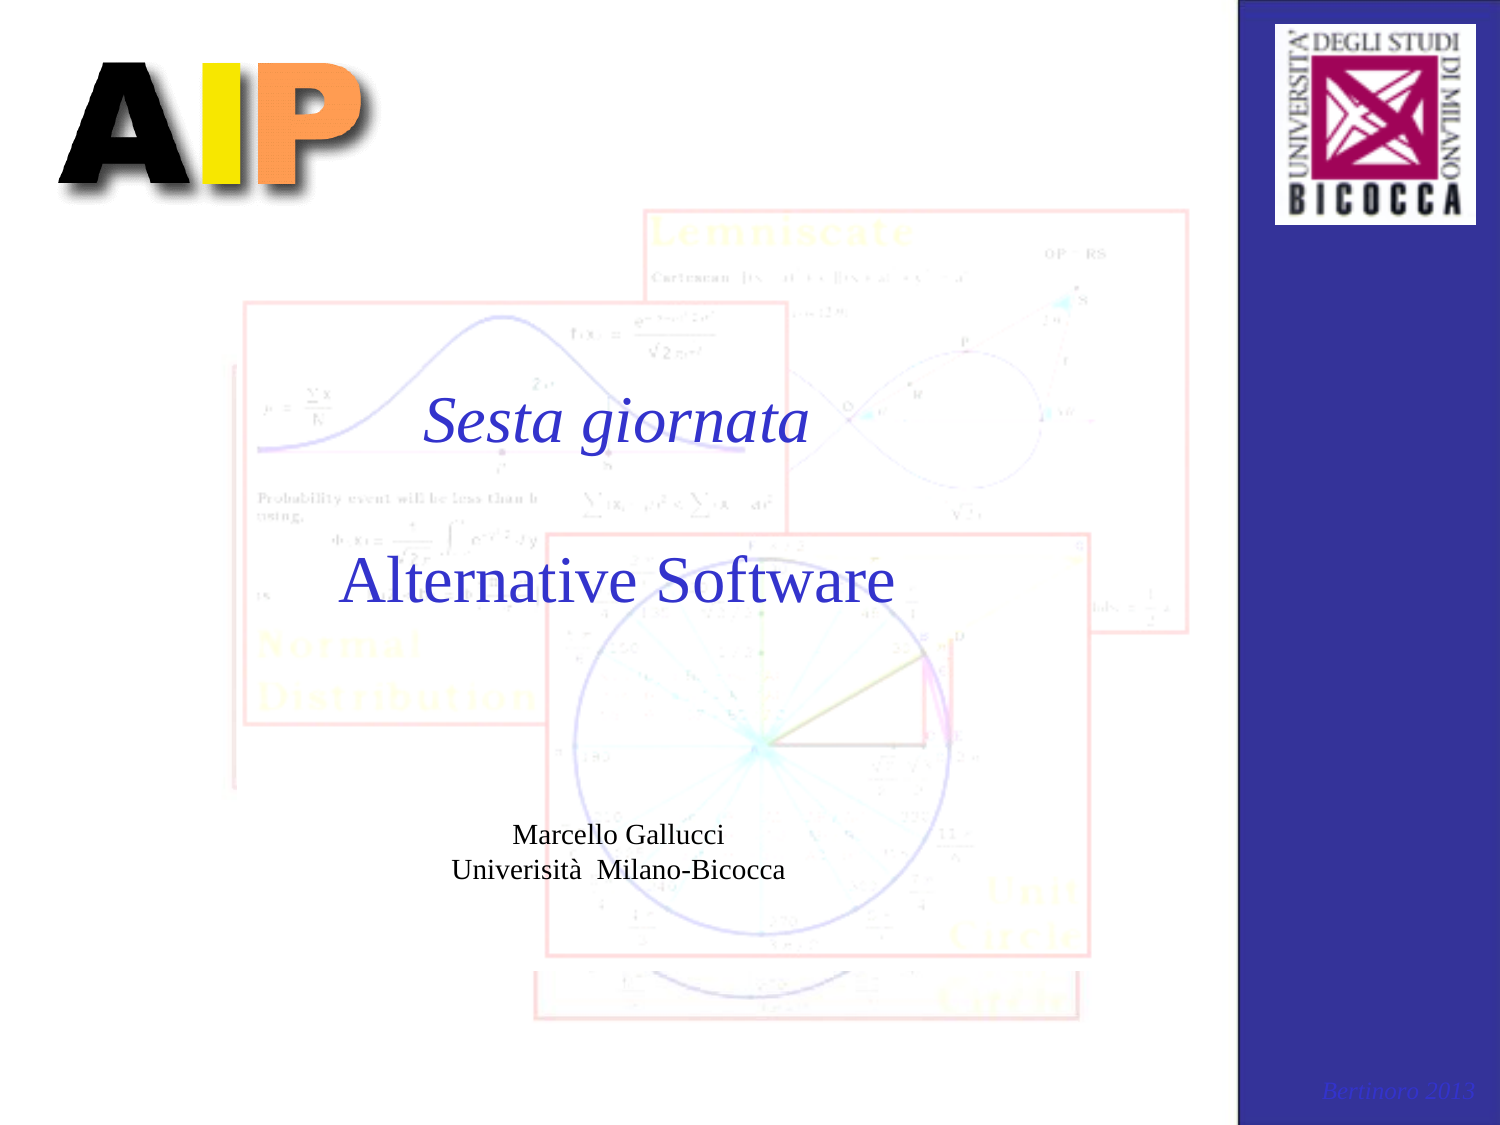

# Sesta giornata Alternative Software
Marcello Gallucci
Univerisità Milano-Bicocca
Bertinoro 2013